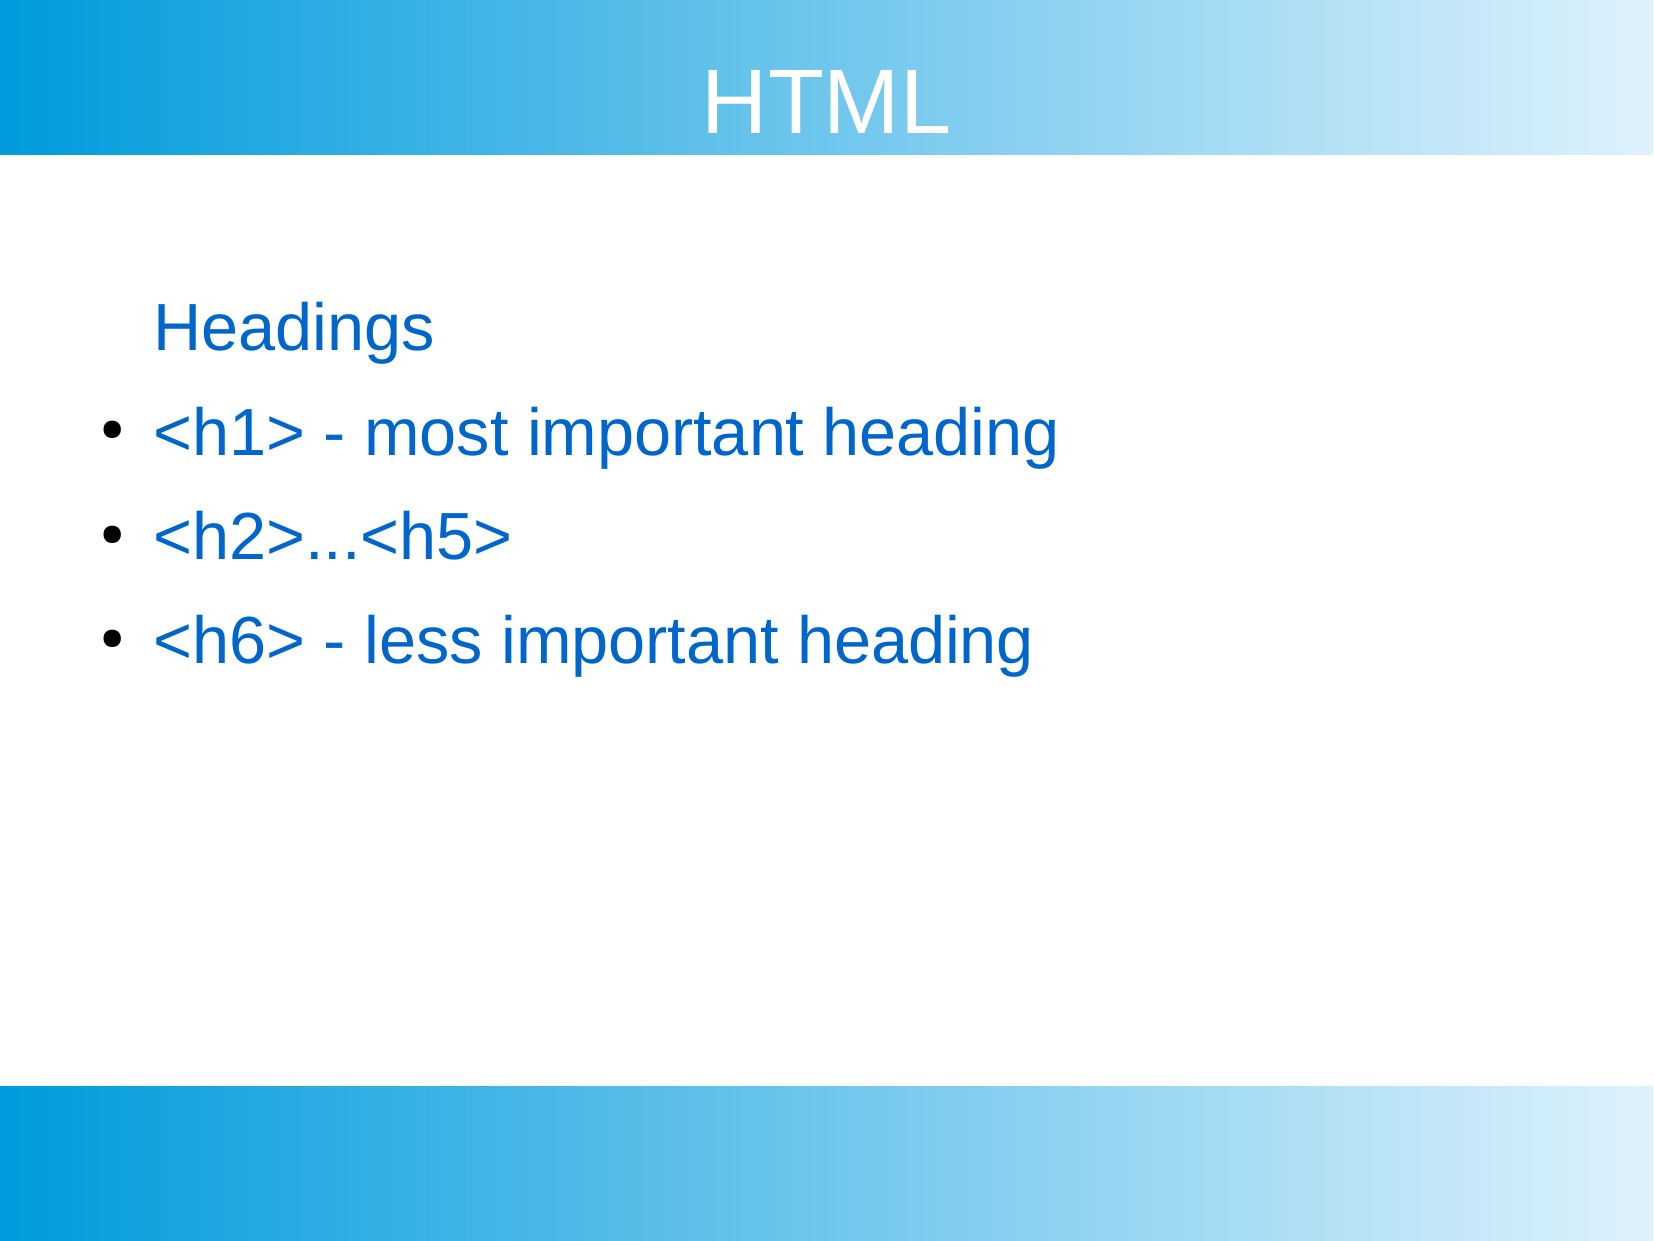

# HTML
Headings
<h1> - most important heading
<h2>...<h5>
<h6> - less important heading